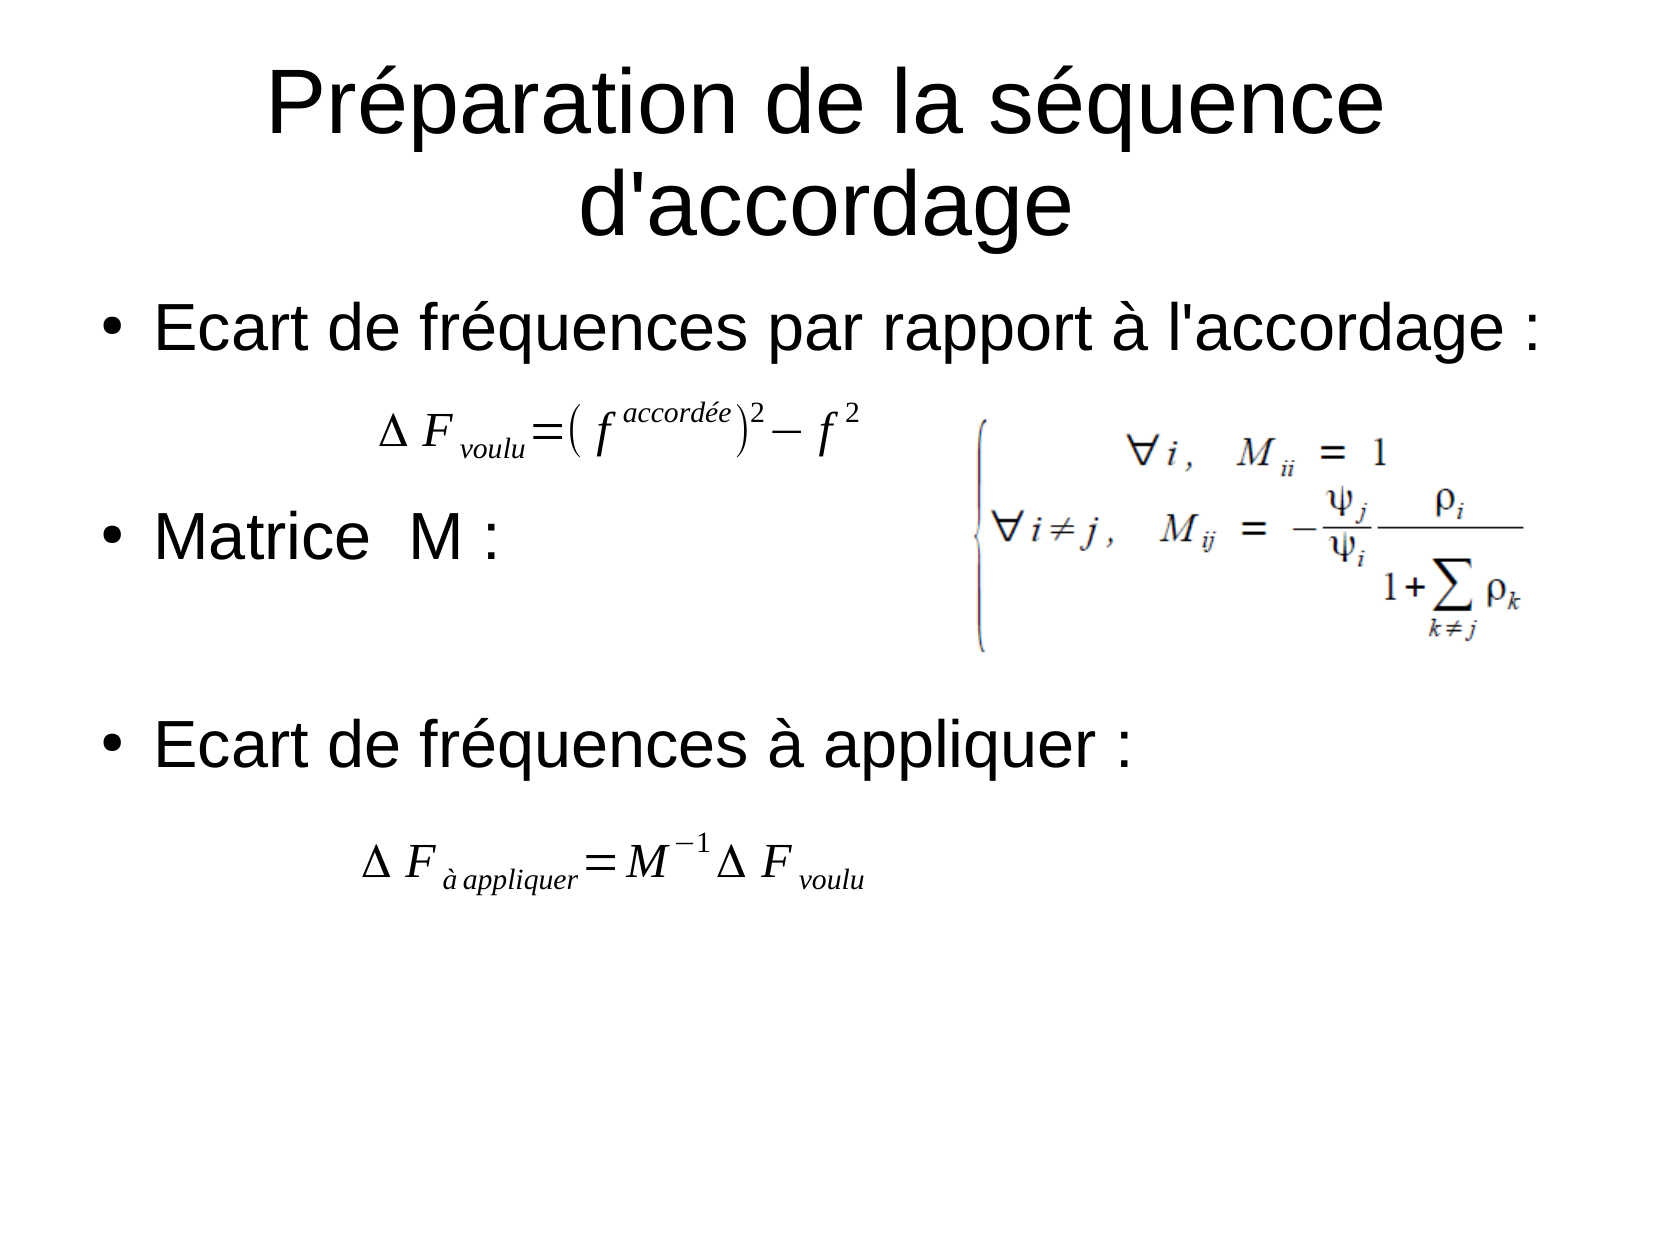

# Préparation de la séquence d'accordage
Ecart de fréquences par rapport à l'accordage :
Matrice M :
Ecart de fréquences à appliquer :